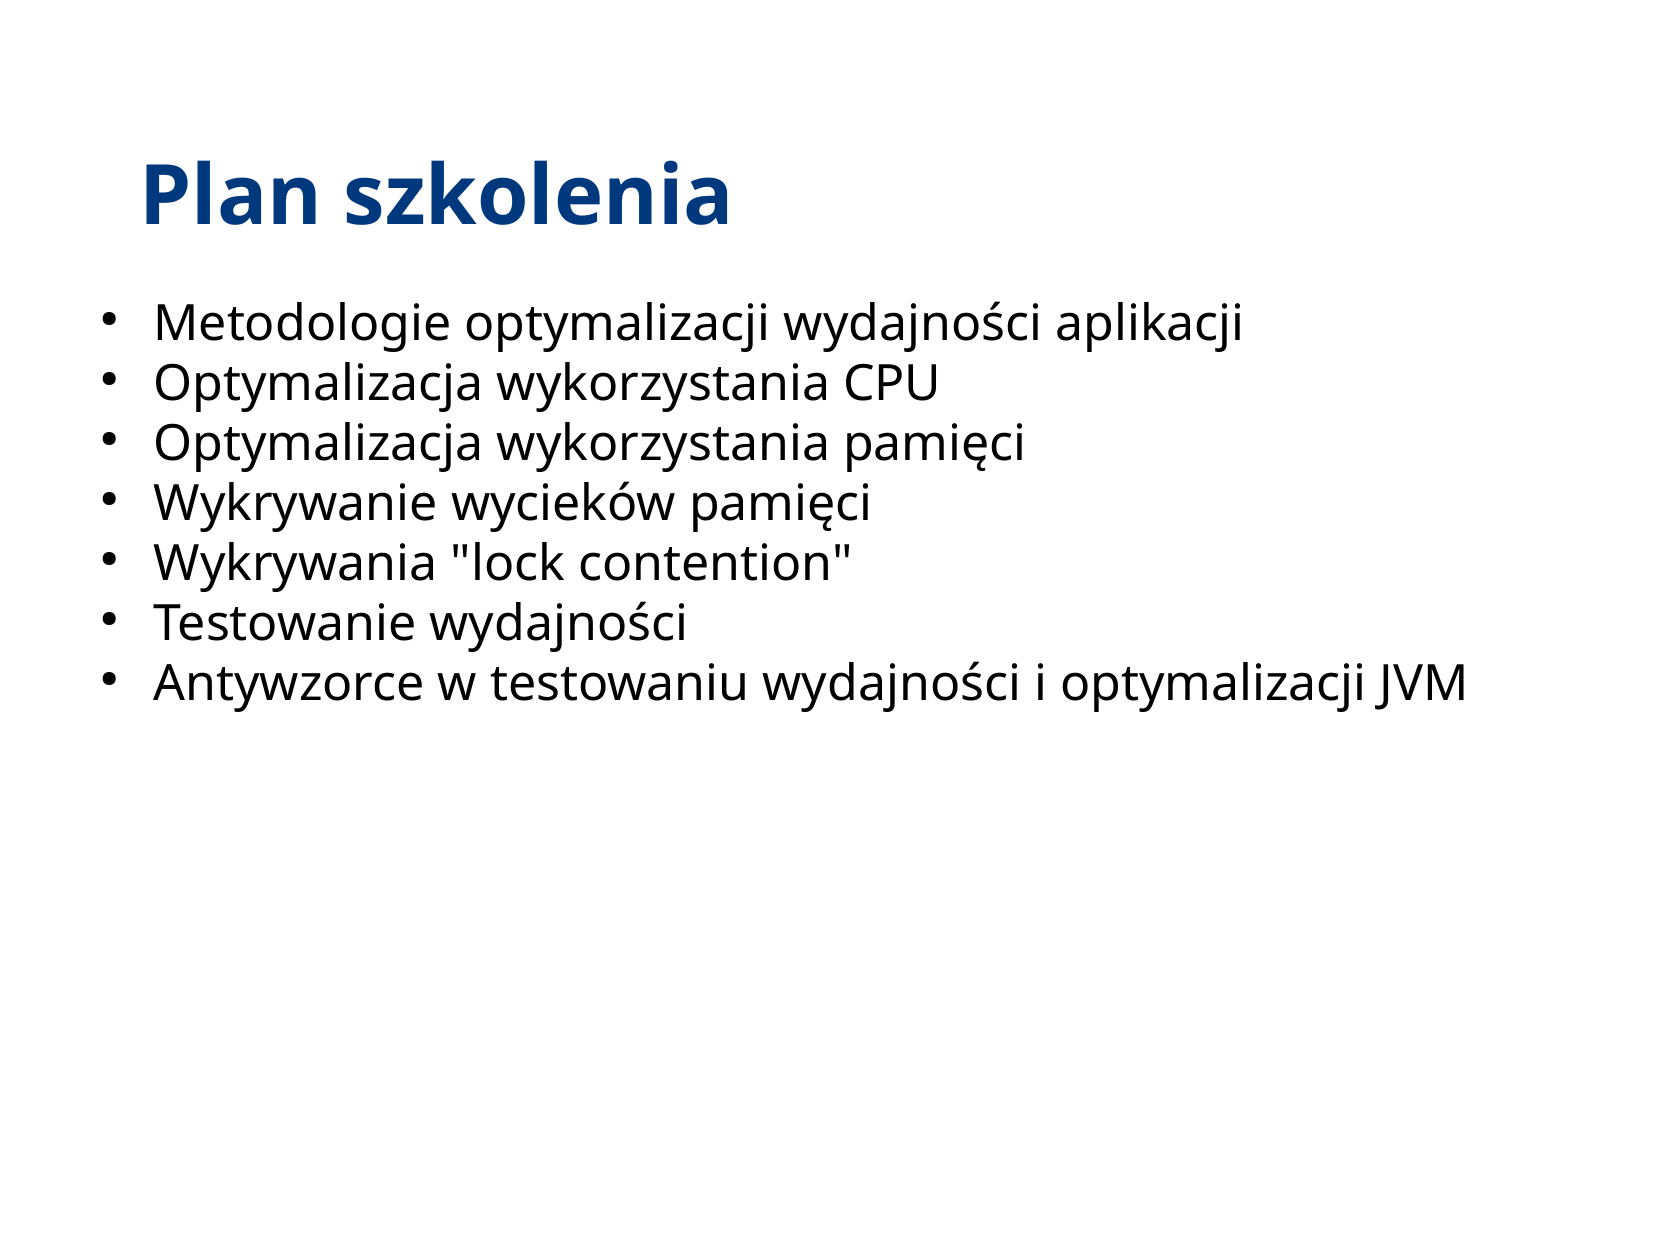

# Plan szkolenia
Metodologie optymalizacji wydajności aplikacji
Optymalizacja wykorzystania CPU
Optymalizacja wykorzystania pamięci
Wykrywanie wycieków pamięci
Wykrywania "lock contention"
Testowanie wydajności
Antywzorce w testowaniu wydajności i optymalizacji JVM